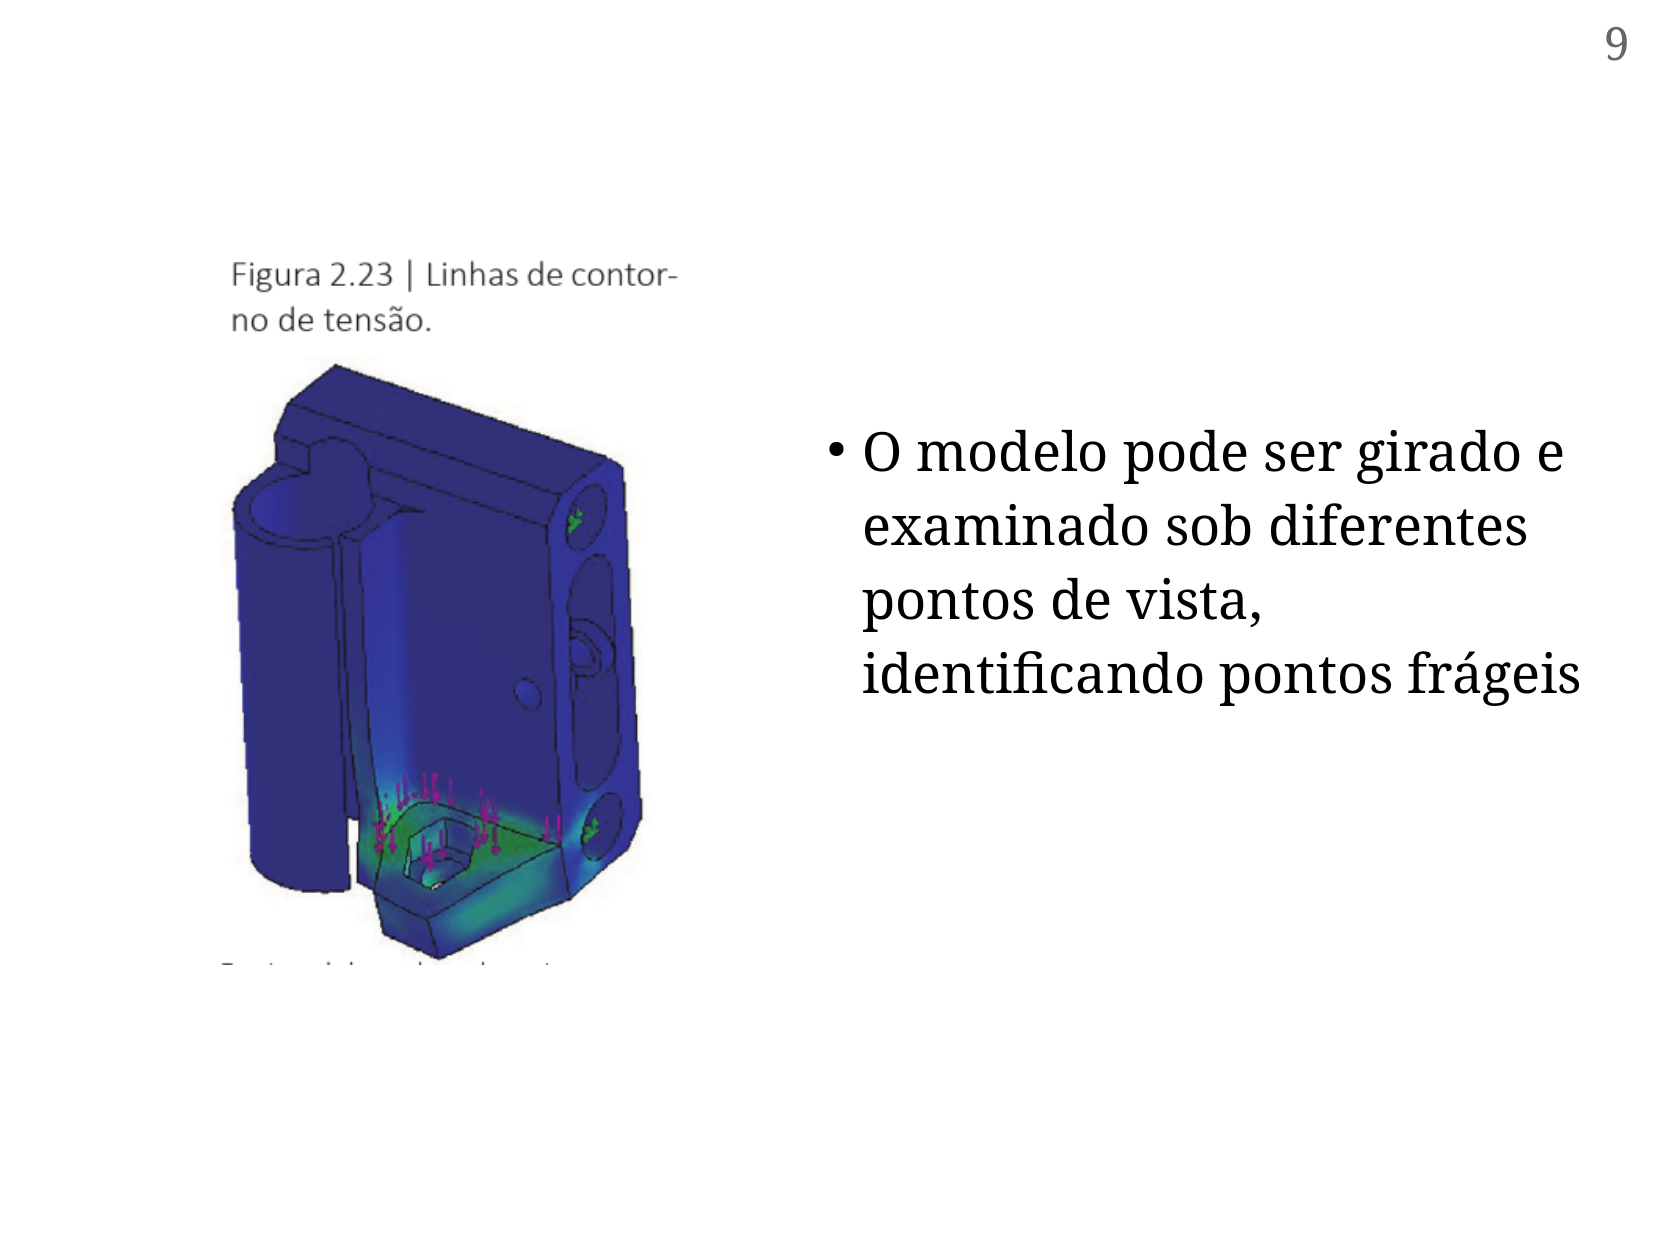

9
#
O modelo pode ser girado e examinado sob diferentes pontos de vista, identificando pontos frágeis